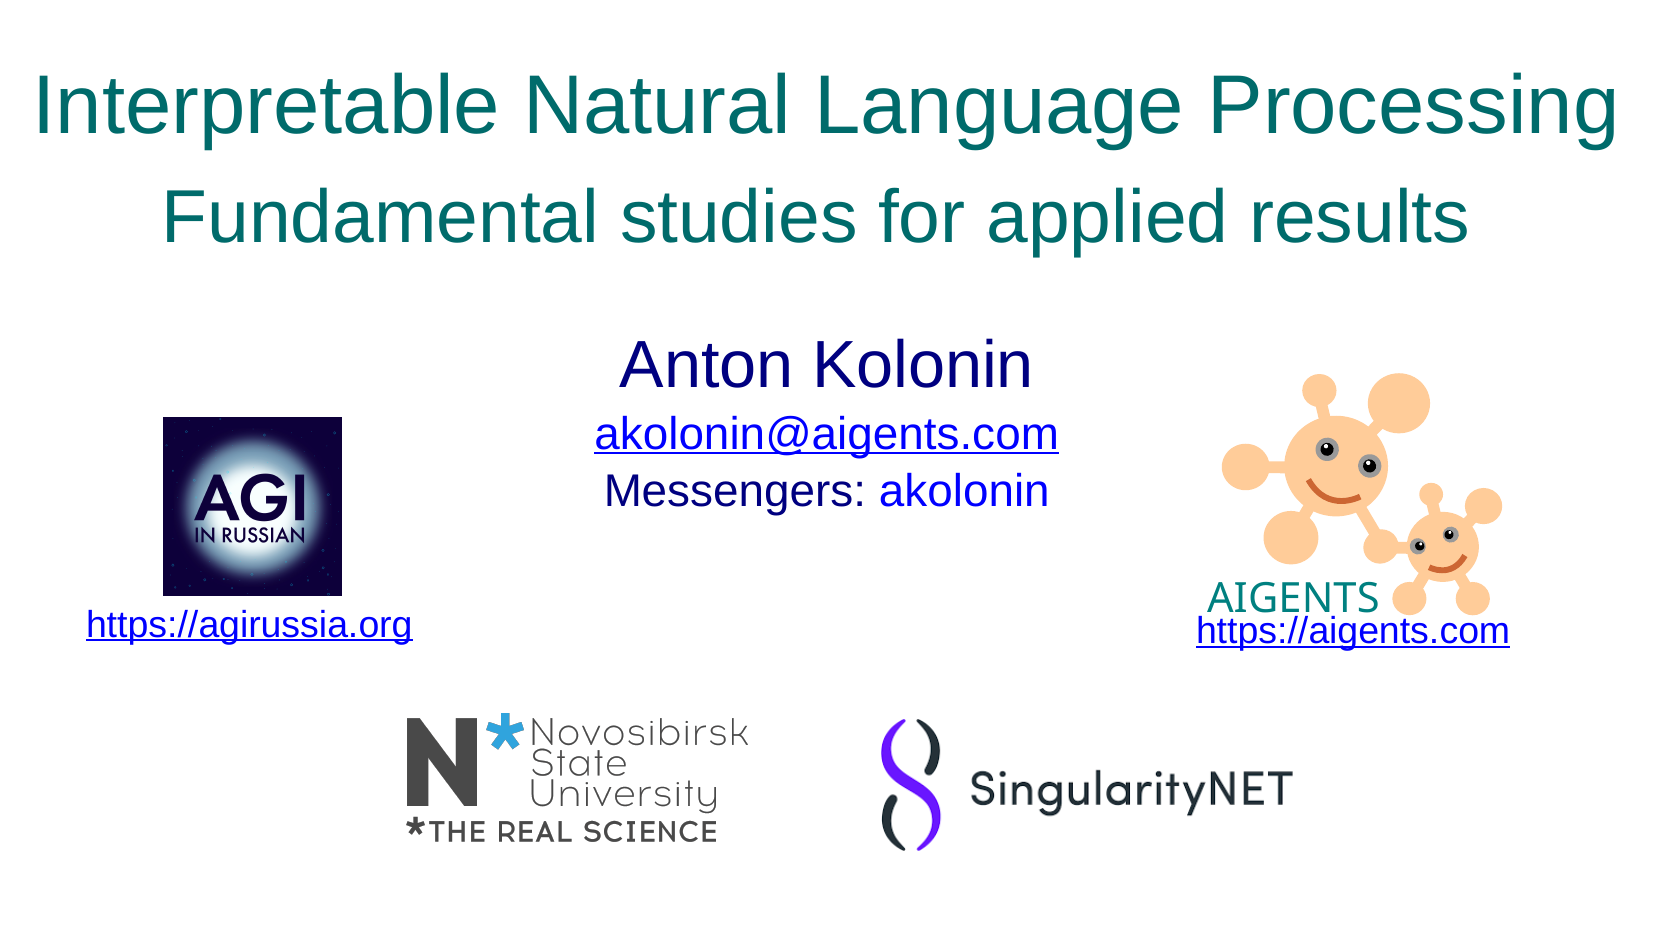

Interpretable Natural Language Processing
Fundamental studies for applied results
Anton Kolonin
akolonin@aigents.com
Messengers: akolonin
AIGENTS
https://agirussia.org
https://aigents.com